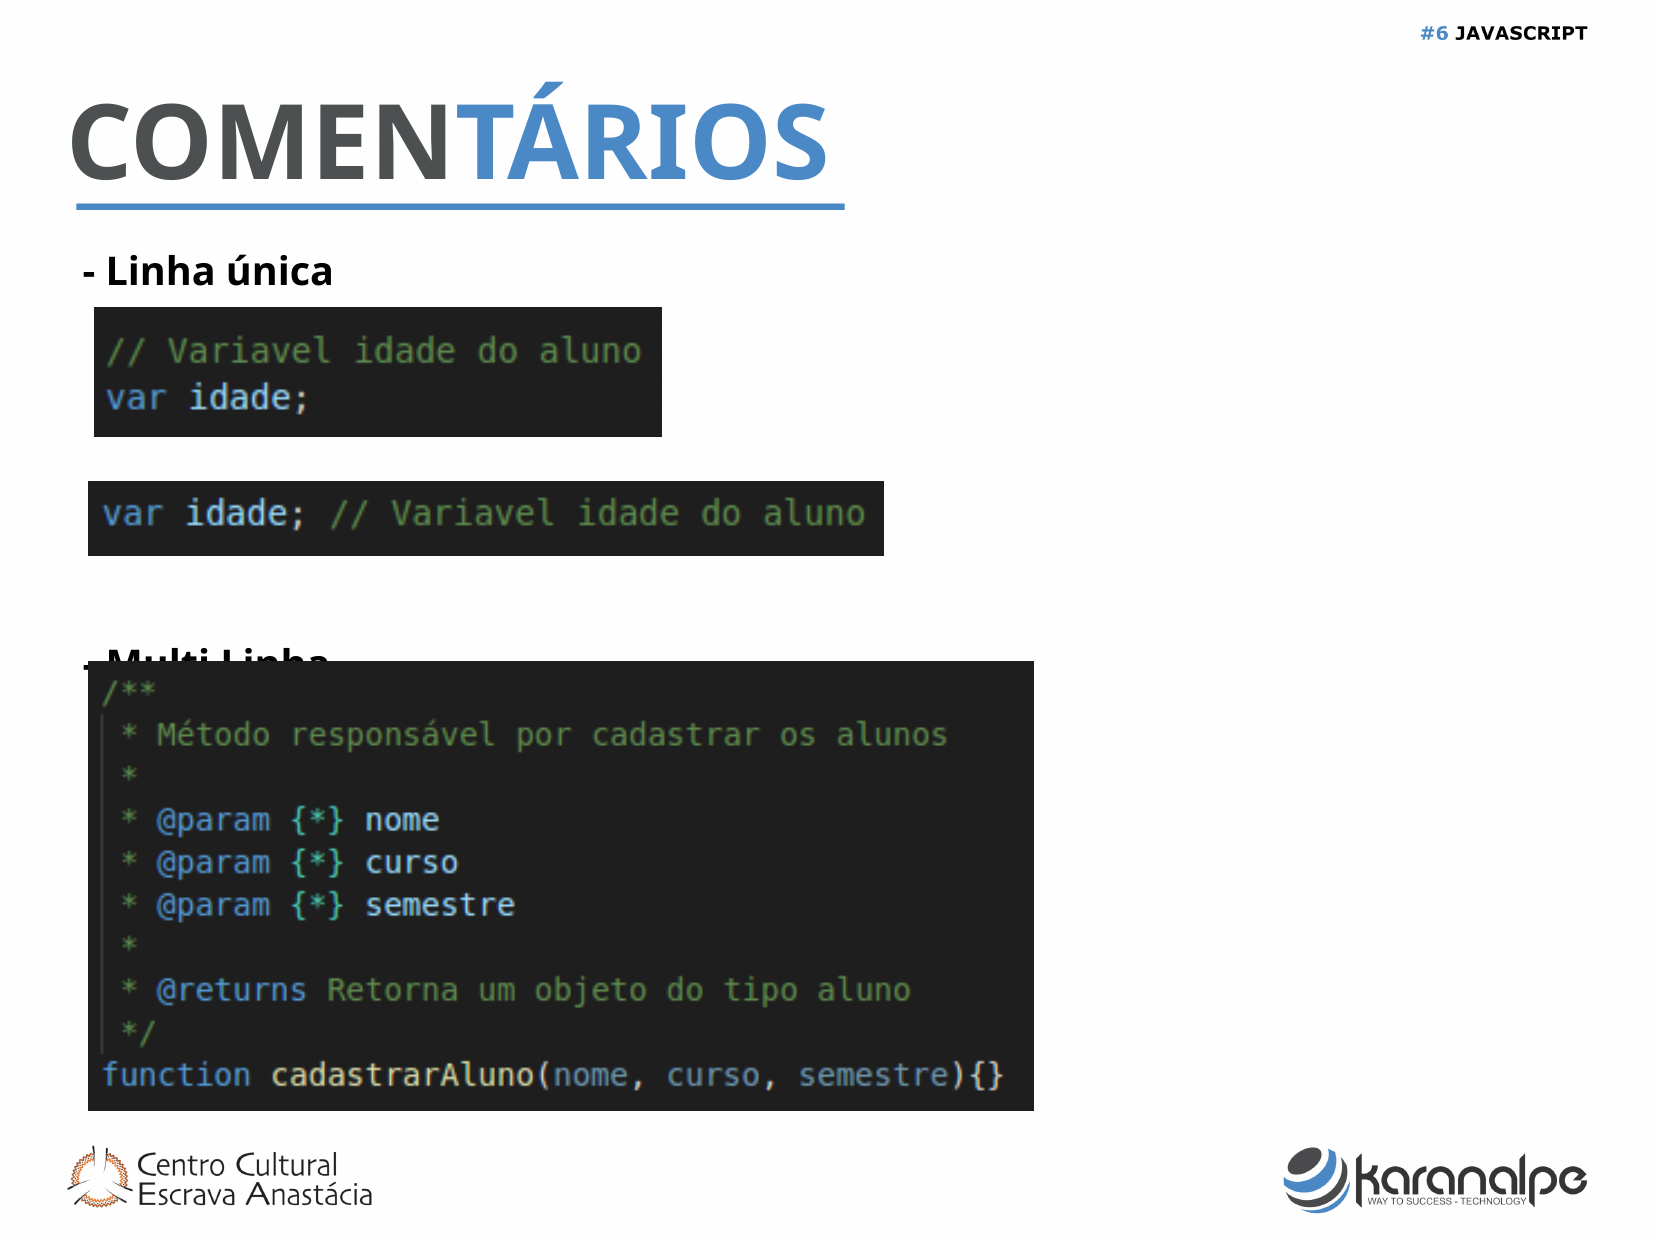

COMENTÁRIOS
# - Linha única
- Multi Linha